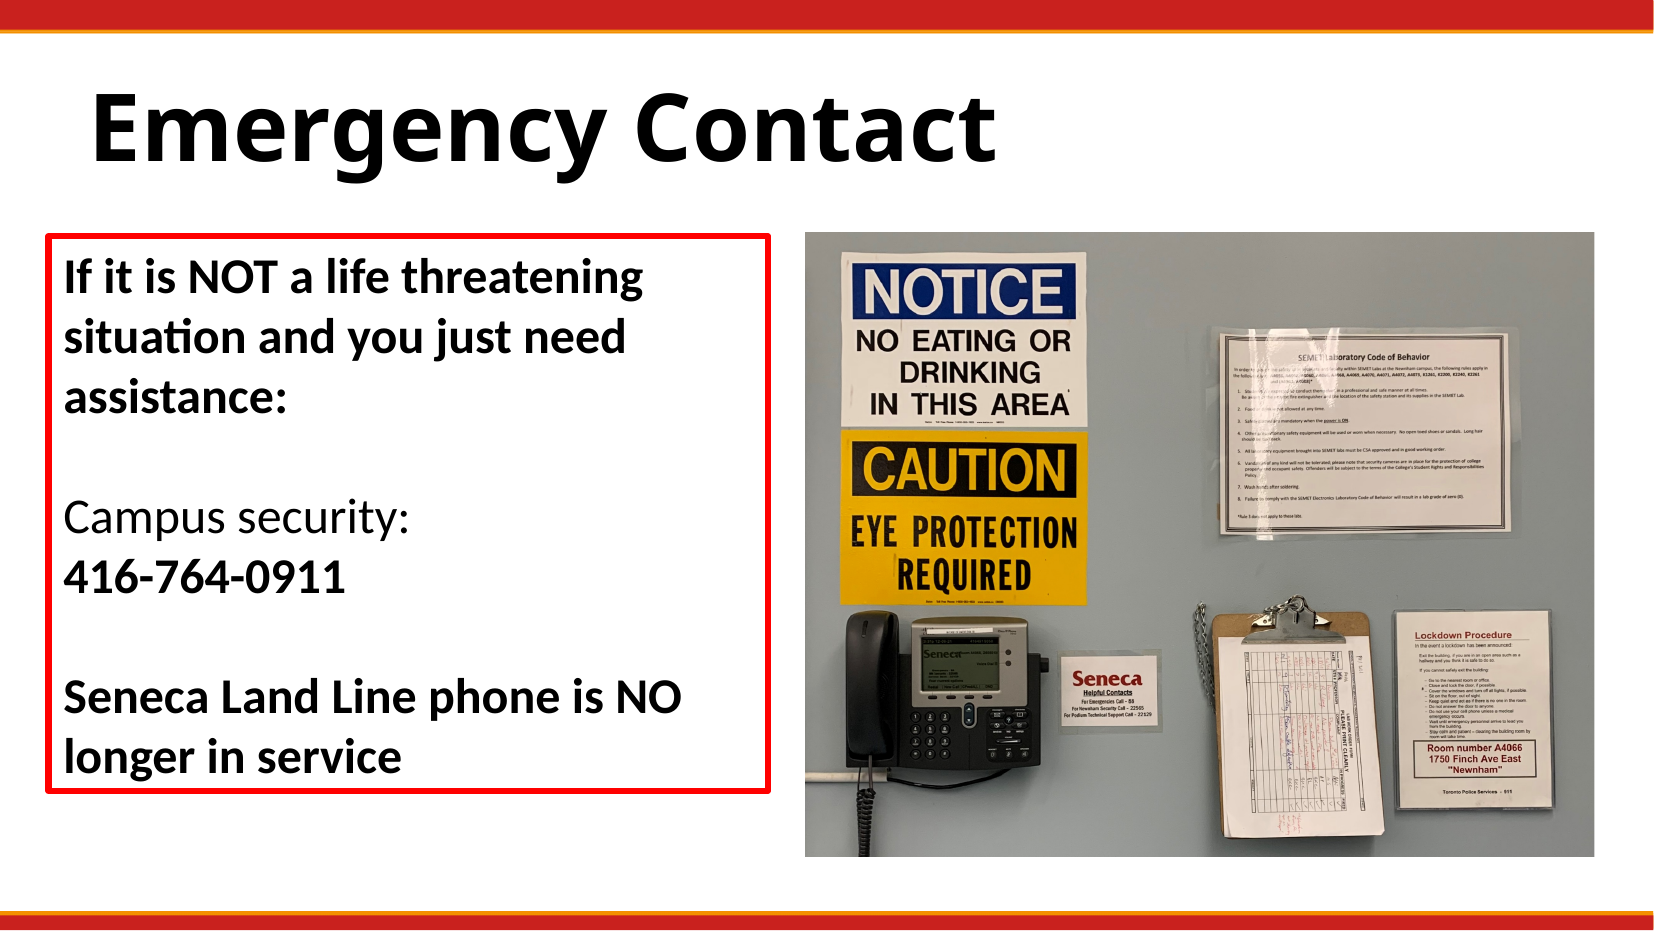

# Emergency Contact
If it is NOT a life threatening situation and you just need assistance:
Campus security:
416-764-0911
Seneca Land Line phone is NO longer in service